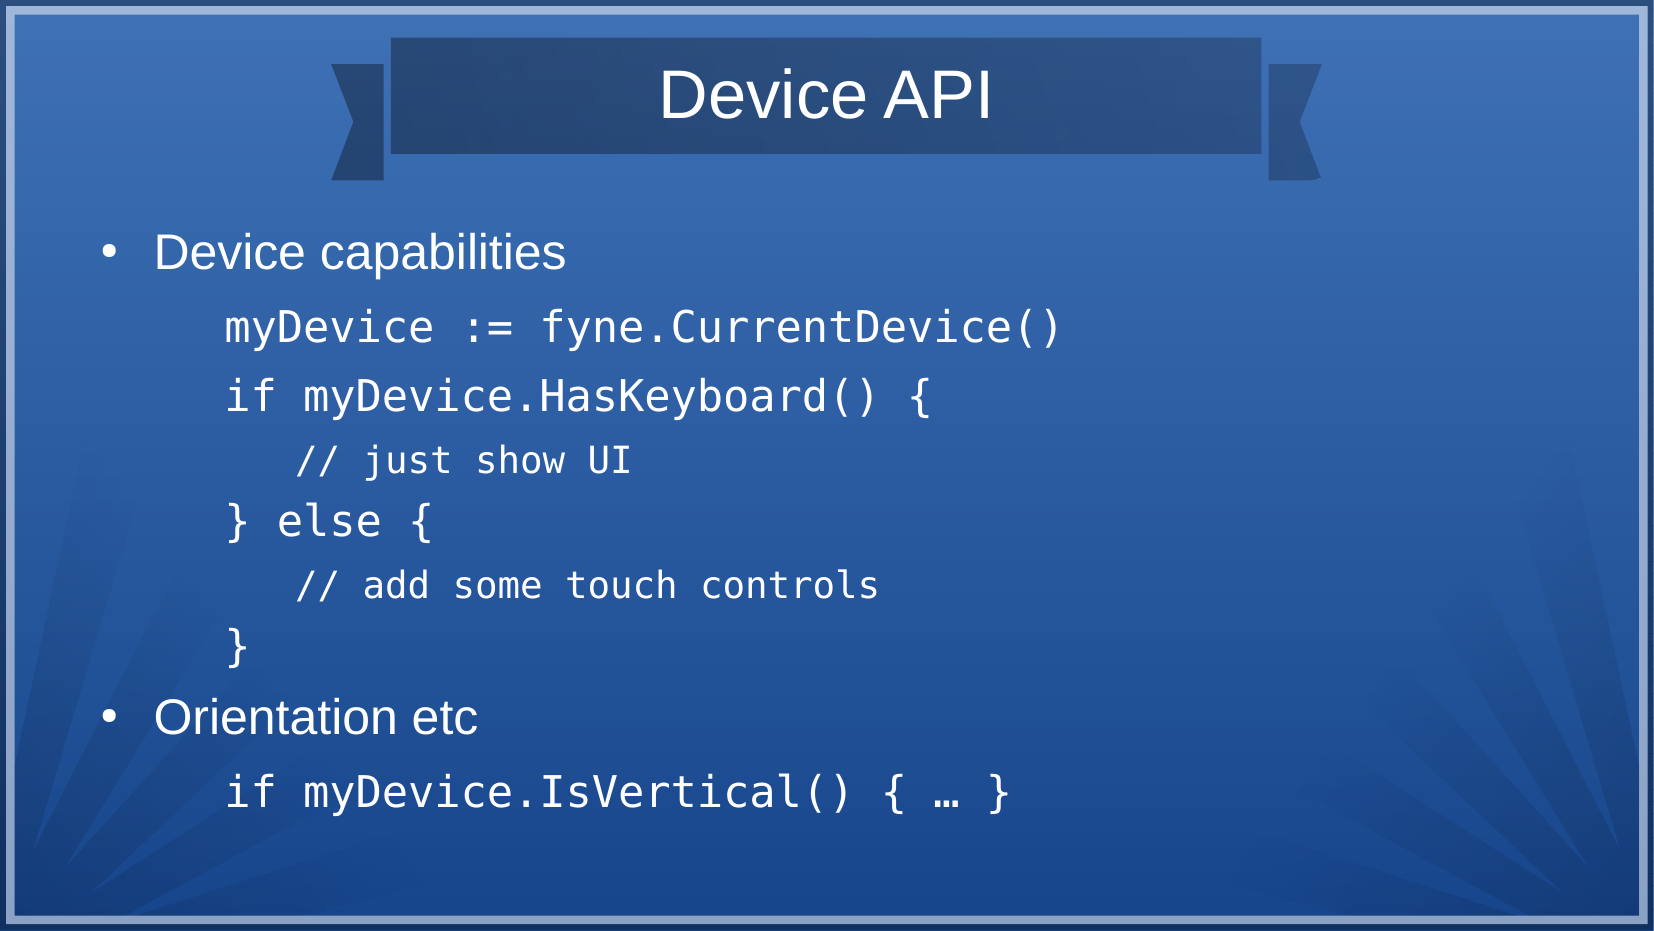

# Device API
Device capabilities
myDevice := fyne.CurrentDevice()
if myDevice.HasKeyboard() {
// just show UI
} else {
// add some touch controls
}
Orientation etc
if myDevice.IsVertical() { … }